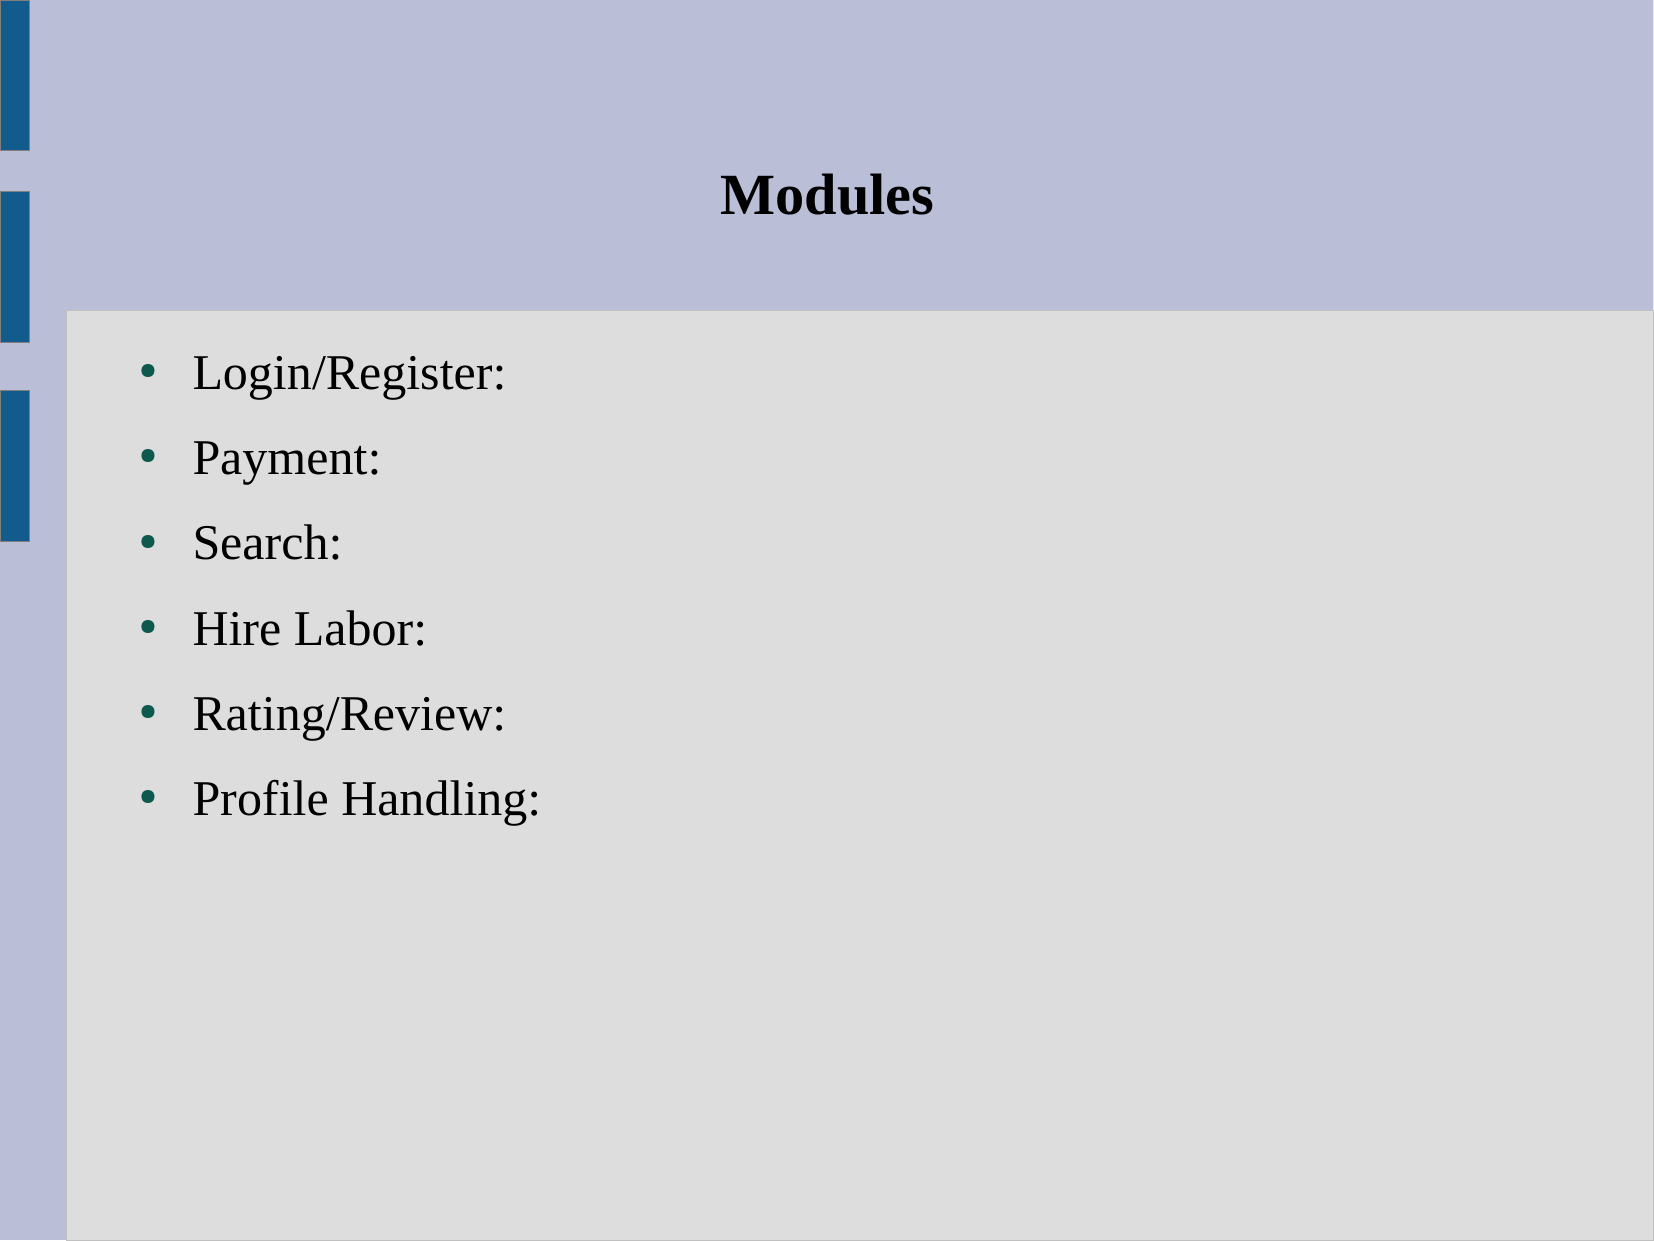

# Modules
Login/Register:
Payment:
Search:
Hire Labor:
Rating/Review:
Profile Handling: